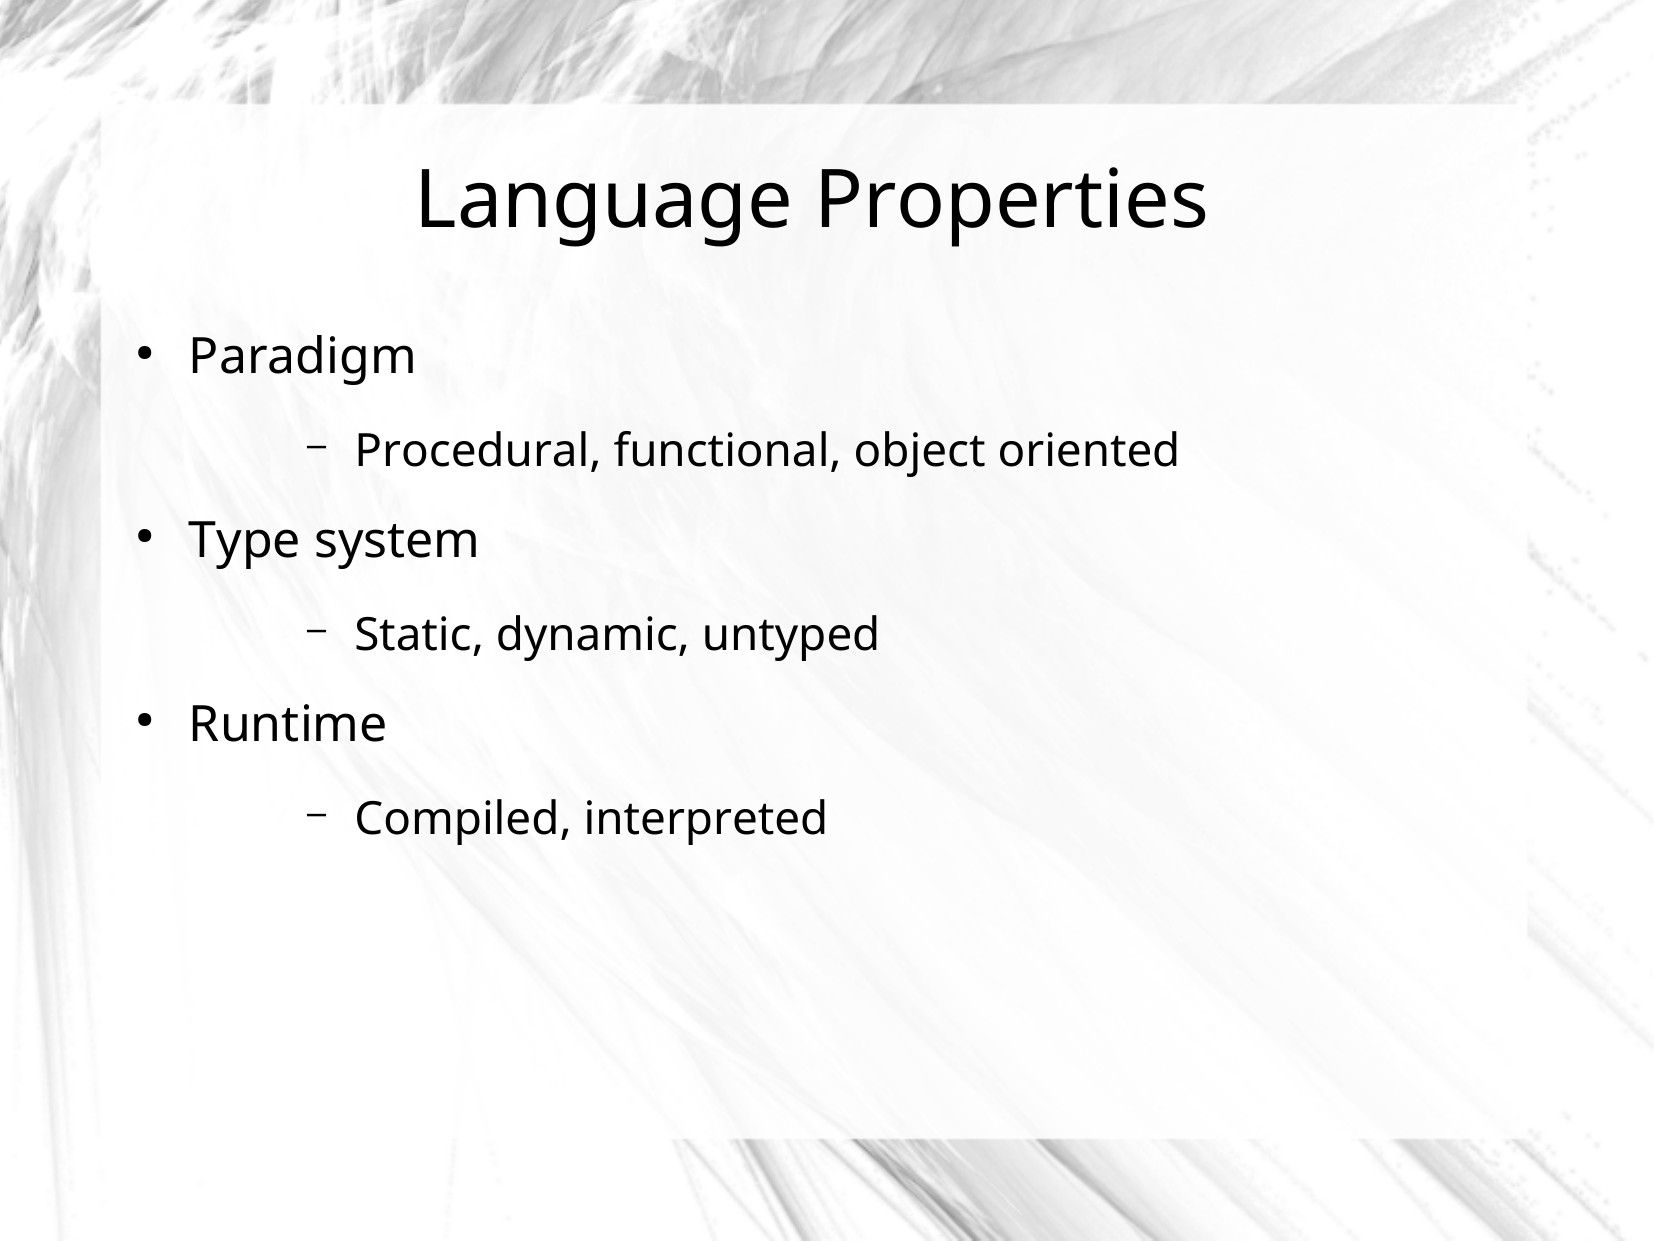

# Language Properties
Paradigm
Procedural, functional, object oriented
Type system
Static, dynamic, untyped
Runtime
Compiled, interpreted